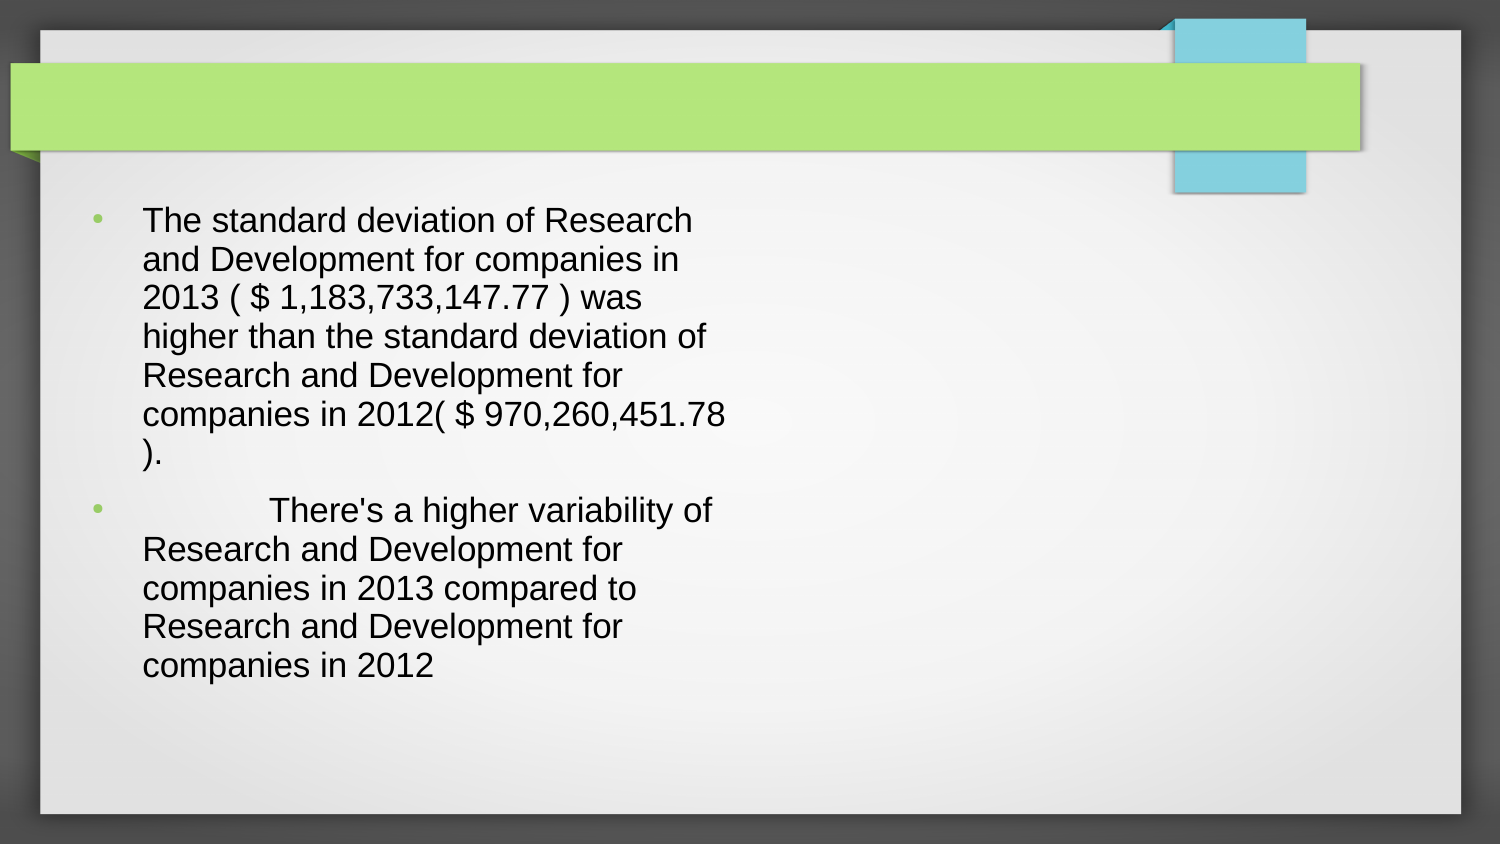

# The standard deviation of Research and Development for companies in 2013 ( $ 1,183,733,147.77 ) was higher than the standard deviation of Research and Development for companies in 2012( $ 970,260,451.78 ).
 There's a higher variability of Research and Development for companies in 2013 compared to Research and Development for companies in 2012